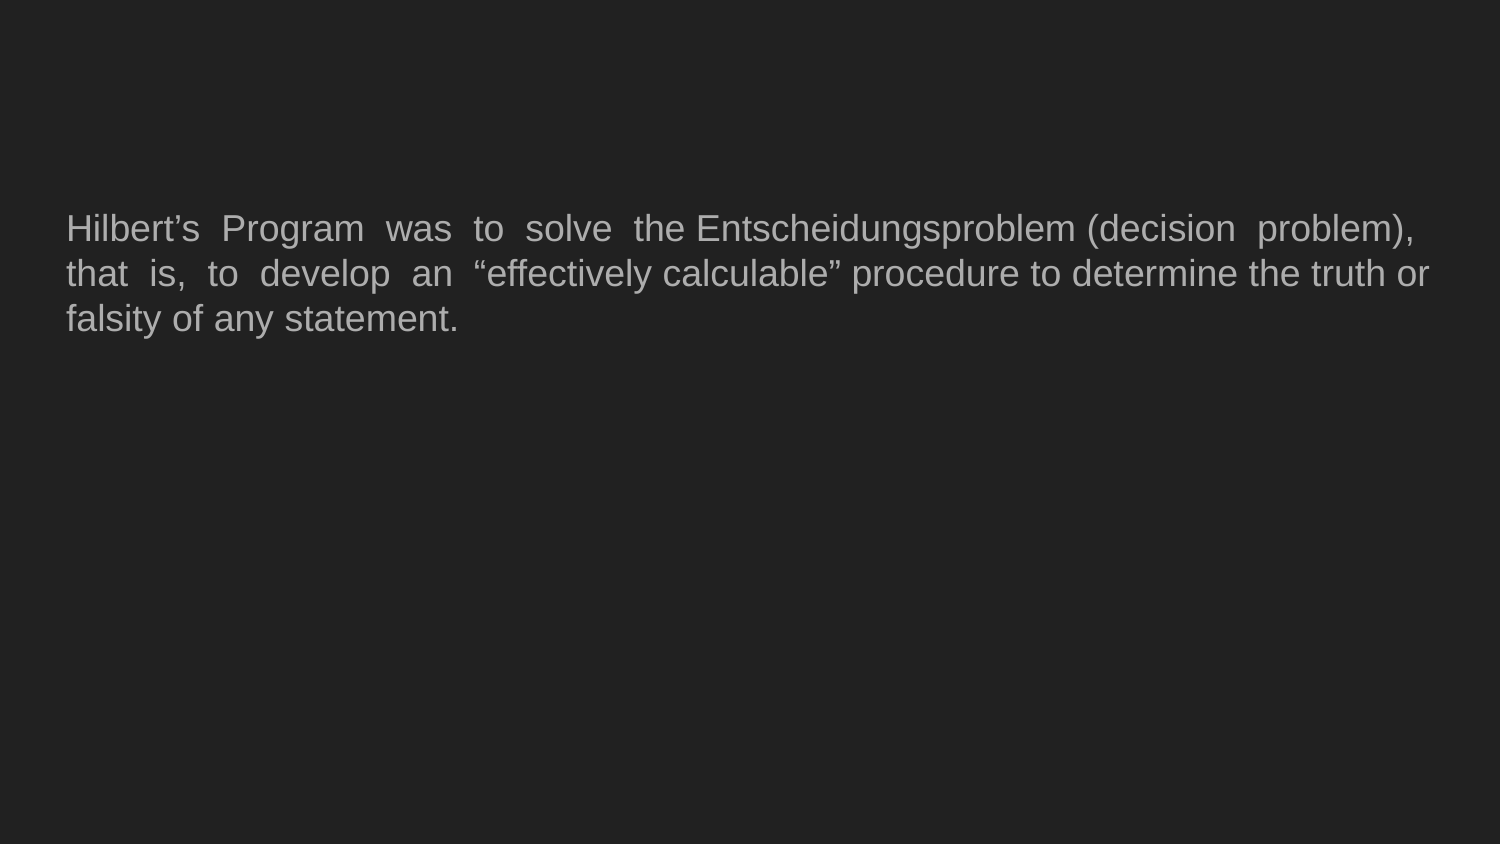

#
Hilbert’s Program was to solve the Entscheidungsproblem (decision problem), that is, to develop an “effectively calculable” procedure to determine the truth or falsity of any statement.